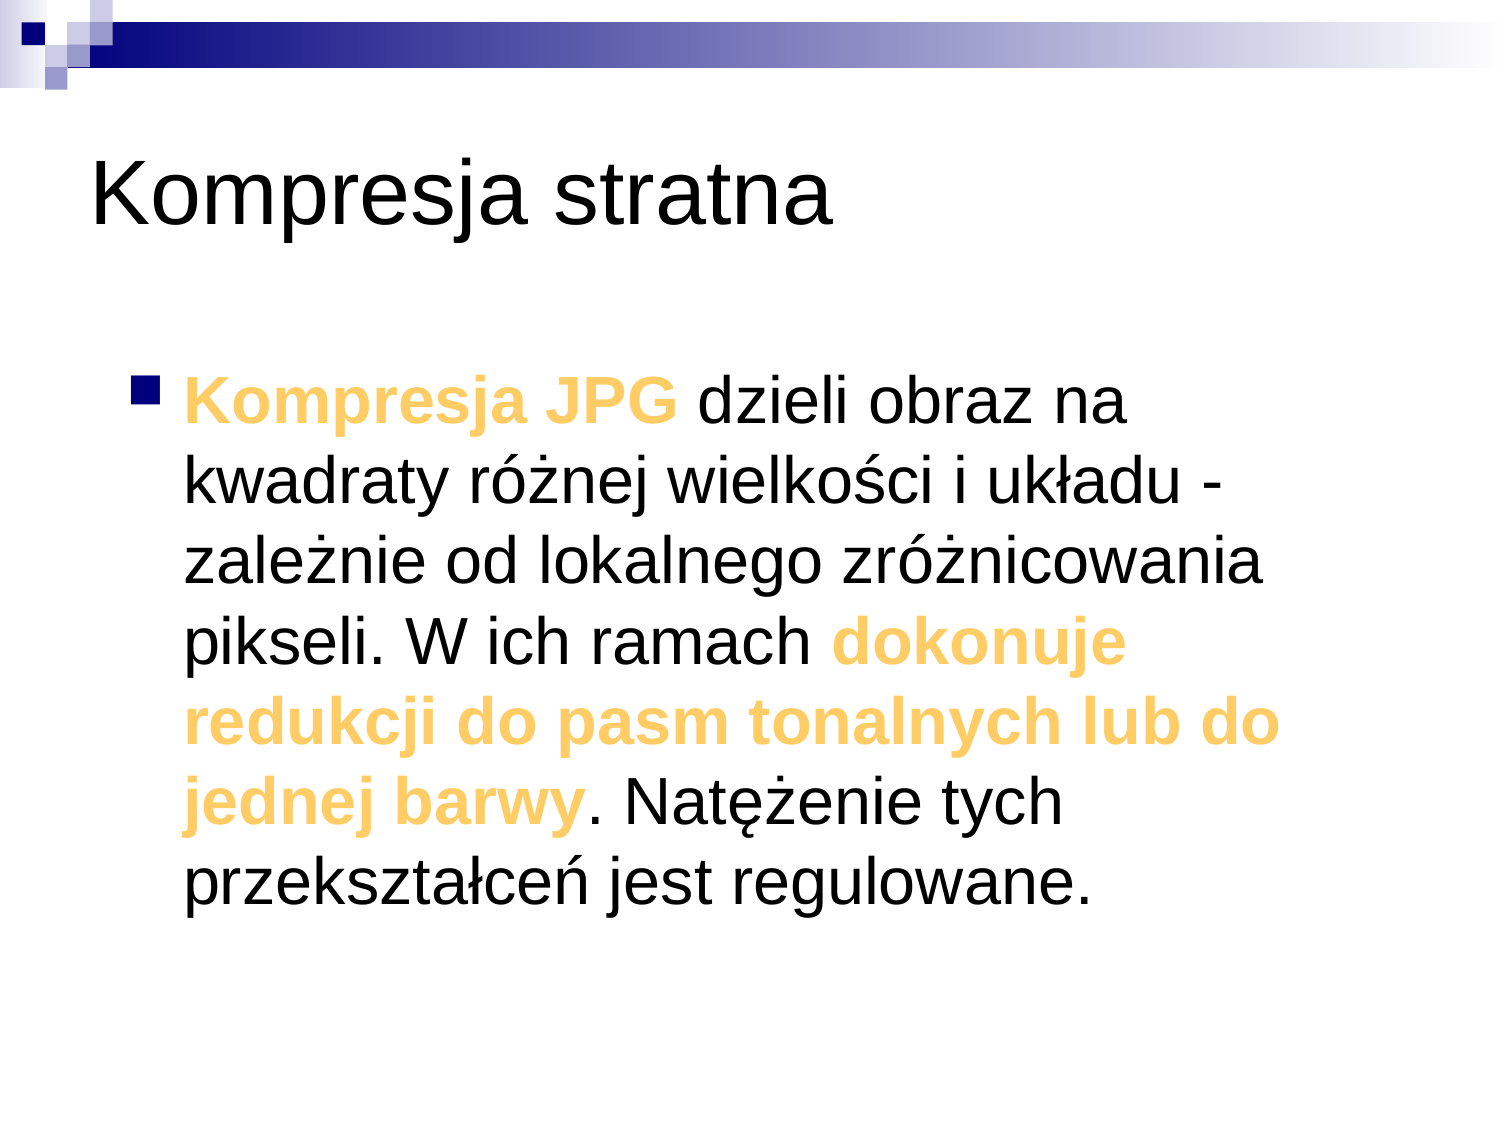

# Kompresja stratna
Kompresja JPG dzieli obraz na kwadraty różnej wielkości i układu -zależnie od lokalnego zróżnicowania pikseli. W ich ramach dokonuje redukcji do pasm tonalnych lub do jednej barwy. Natężenie tych przekształceń jest regulowane.